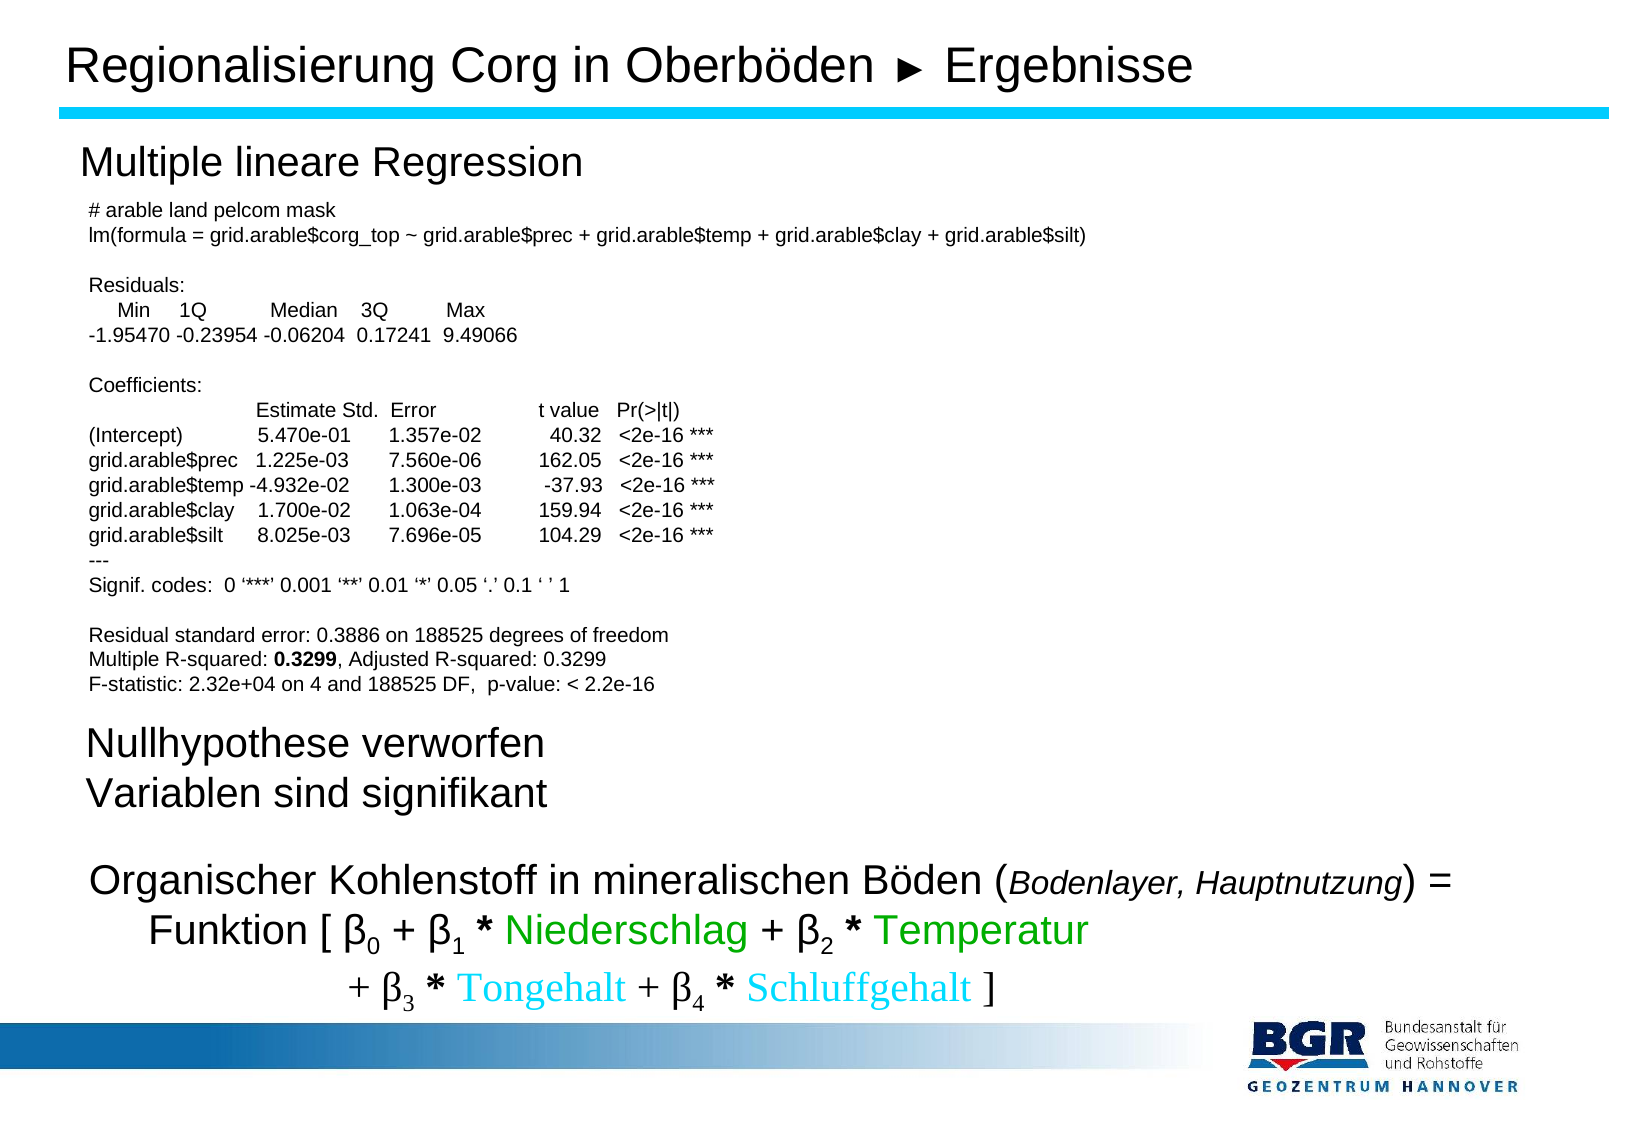

Regionalisierung Corg in Oberböden ► Ergebnisse
Multiple lineare Regression
# arable land pelcom mask
lm(formula = grid.arable$corg_top ~ grid.arable$prec + grid.arable$temp + grid.arable$clay + grid.arable$silt)
Residuals:
 Min 1Q Median 3Q Max
-1.95470 -0.23954 -0.06204 0.17241 9.49066
Coefficients:
 	 Estimate Std. Error 	t value Pr(>|t|)
(Intercept) 5.470e-01	1.357e-02 	 40.32 <2e-16 ***
grid.arable$prec 1.225e-03 	7.560e-06 	162.05 <2e-16 ***
grid.arable$temp -4.932e-02 	1.300e-03 	 -37.93 <2e-16 ***
grid.arable$clay 1.700e-02 	1.063e-04 	159.94 <2e-16 ***
grid.arable$silt 8.025e-03 	7.696e-05 	104.29 <2e-16 ***
---
Signif. codes: 0 ‘***’ 0.001 ‘**’ 0.01 ‘*’ 0.05 ‘.’ 0.1 ‘ ’ 1
Residual standard error: 0.3886 on 188525 degrees of freedom
Multiple R-squared: 0.3299, Adjusted R-squared: 0.3299
F-statistic: 2.32e+04 on 4 and 188525 DF, p-value: < 2.2e-16
Nullhypothese verworfen
Variablen sind signifikant
Organischer Kohlenstoff in mineralischen Böden (Bodenlayer, Hauptnutzung) =
	Funktion [ β0 + β1 * Niederschlag + β2 * Temperatur
		 + β3 * Tongehalt + β4 * Schluffgehalt ]